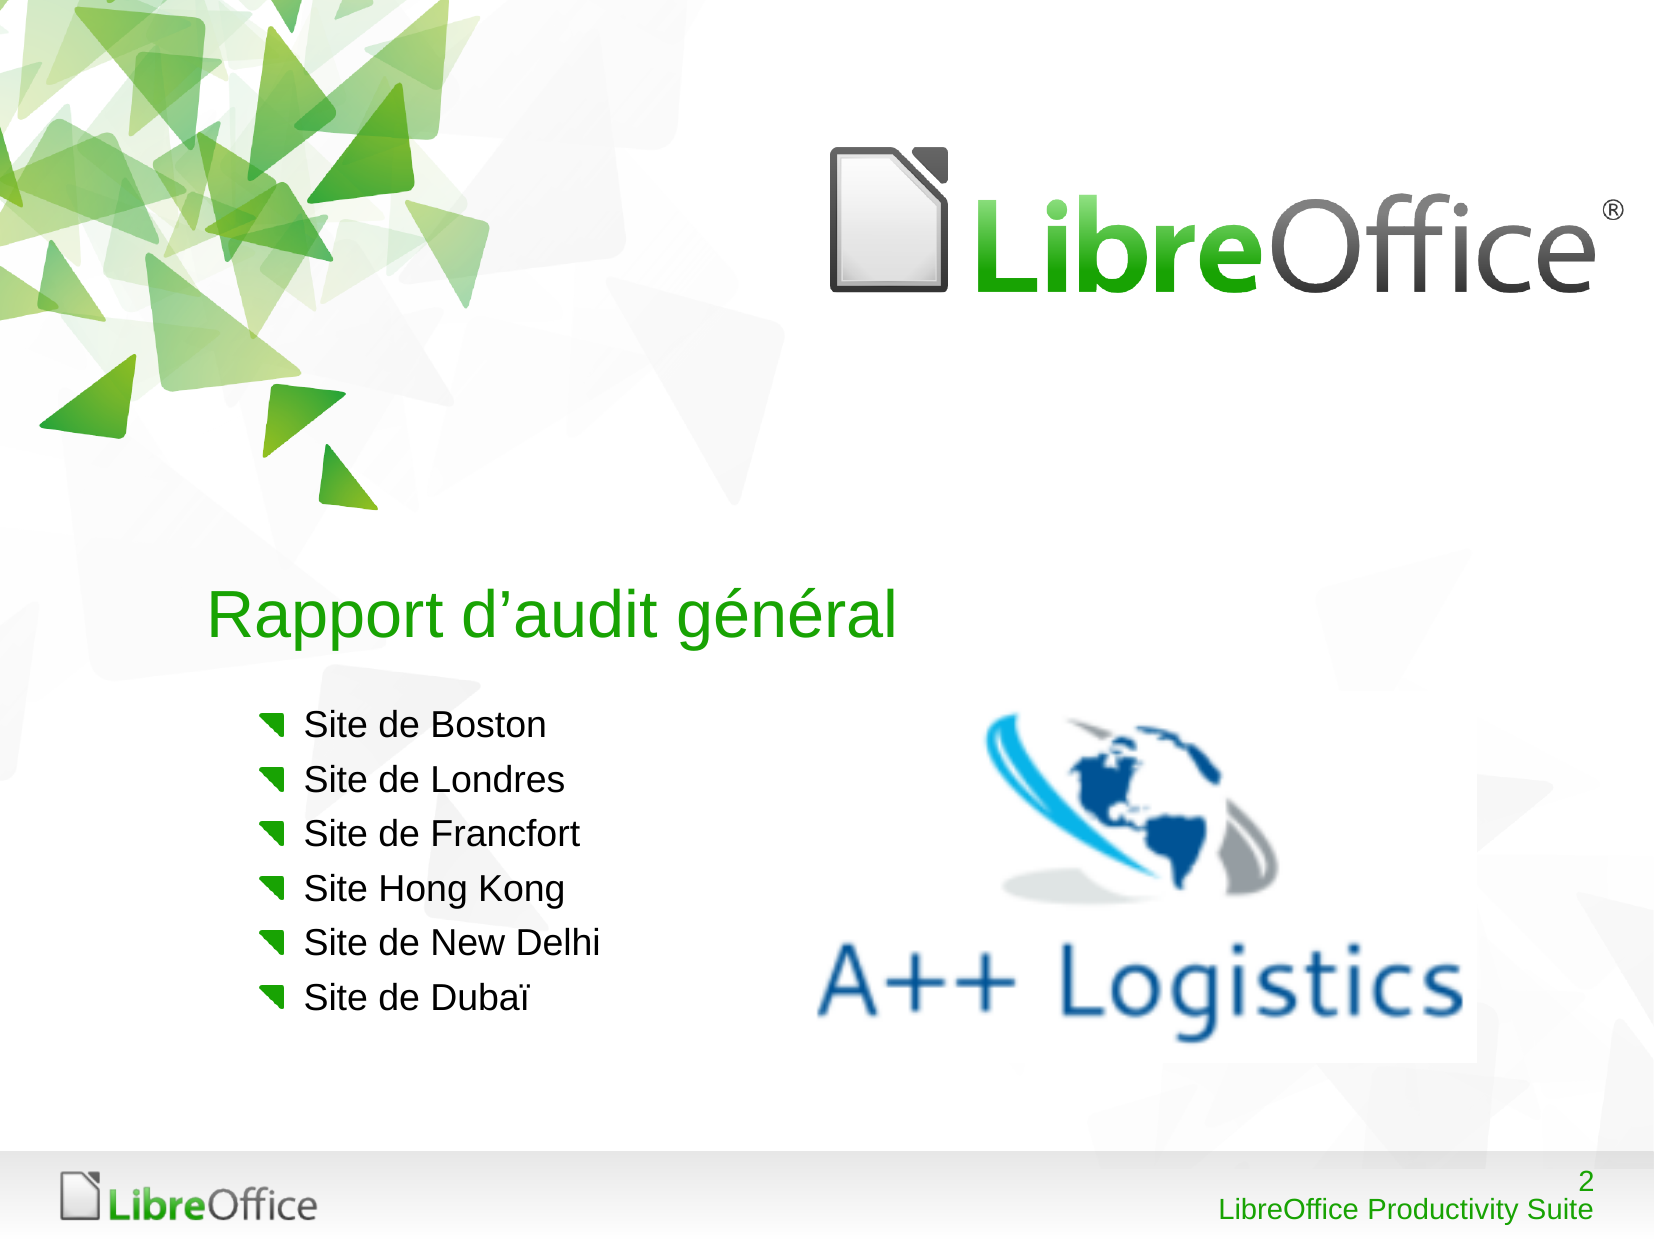

# Rapport d’audit général
Site de Boston
Site de Londres
Site de Francfort
Site Hong Kong
Site de New Delhi
Site de Dubaï
2
LibreOffice Productivity Suite